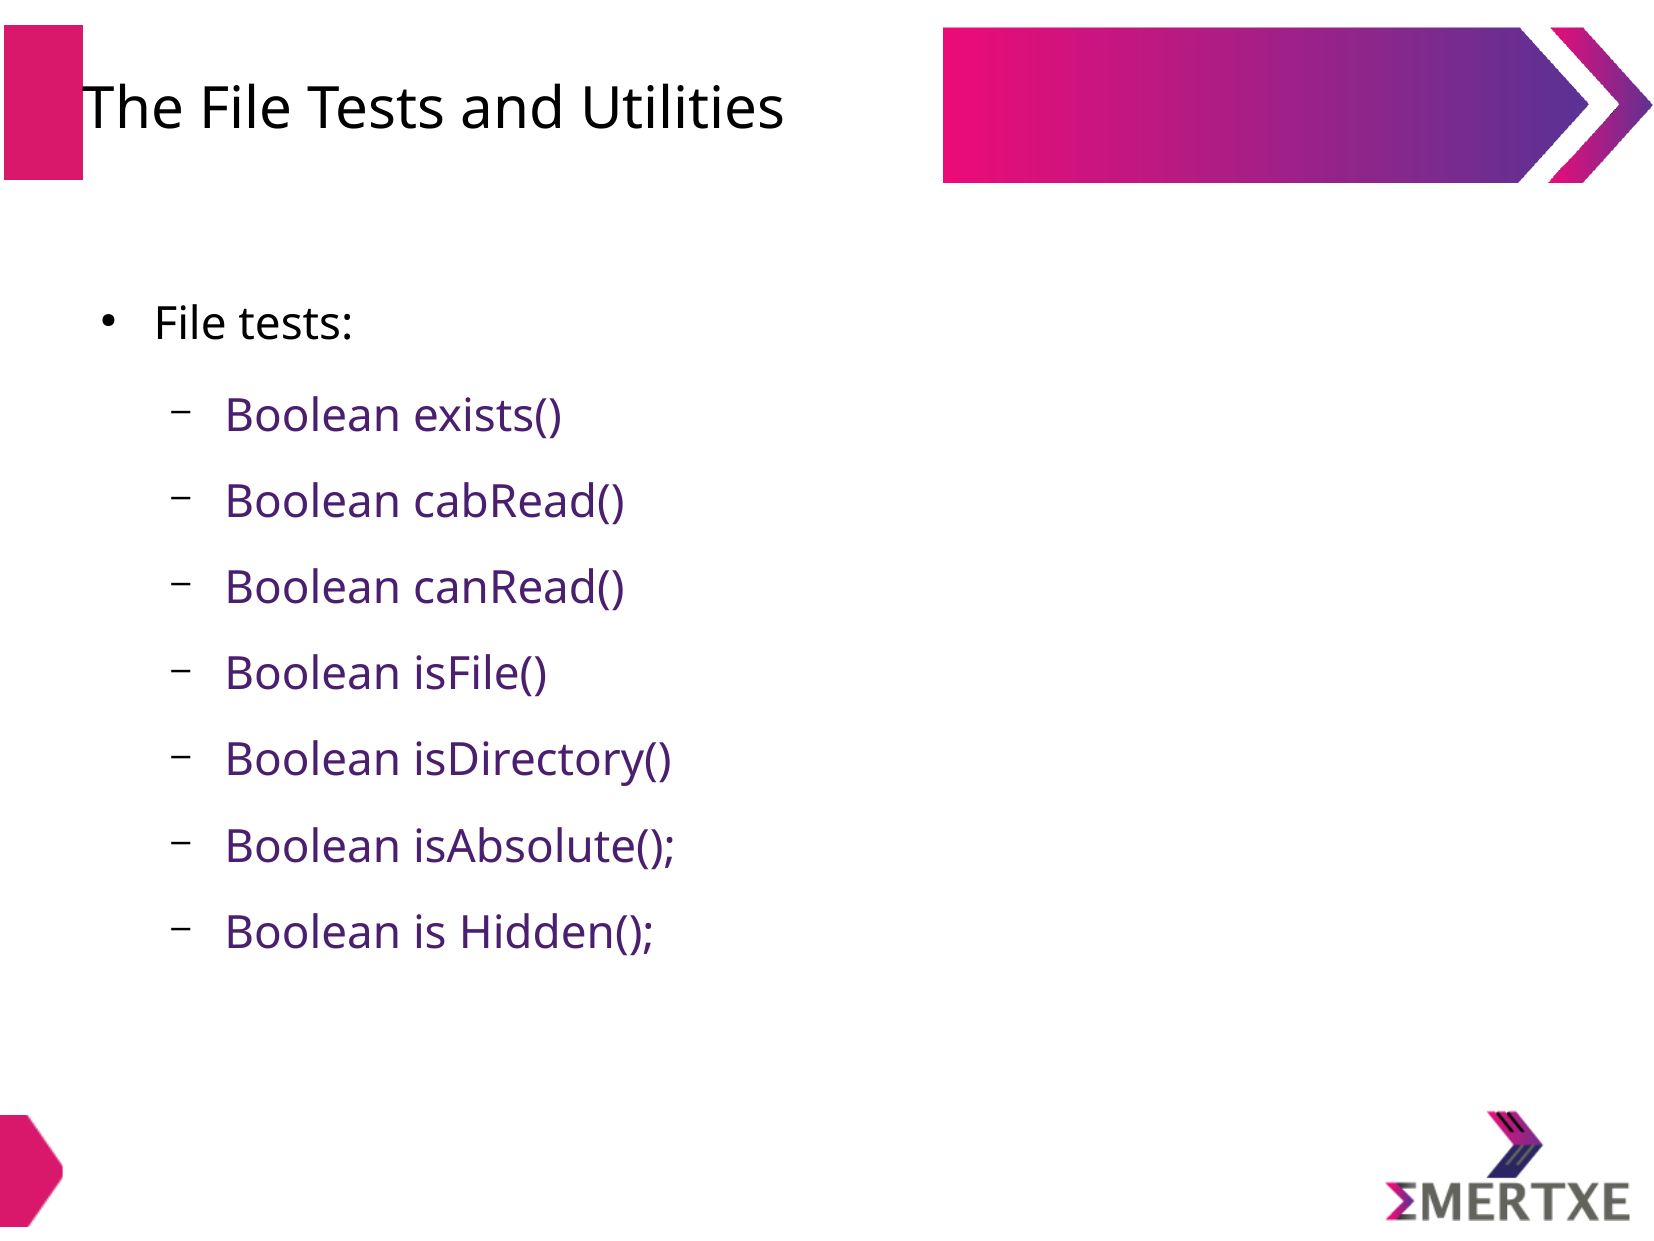

# The File Tests and Utilities
File tests:
Boolean exists()
Boolean cabRead()
Boolean canRead()
Boolean isFile()
Boolean isDirectory()
Boolean isAbsolute();
Boolean is Hidden();